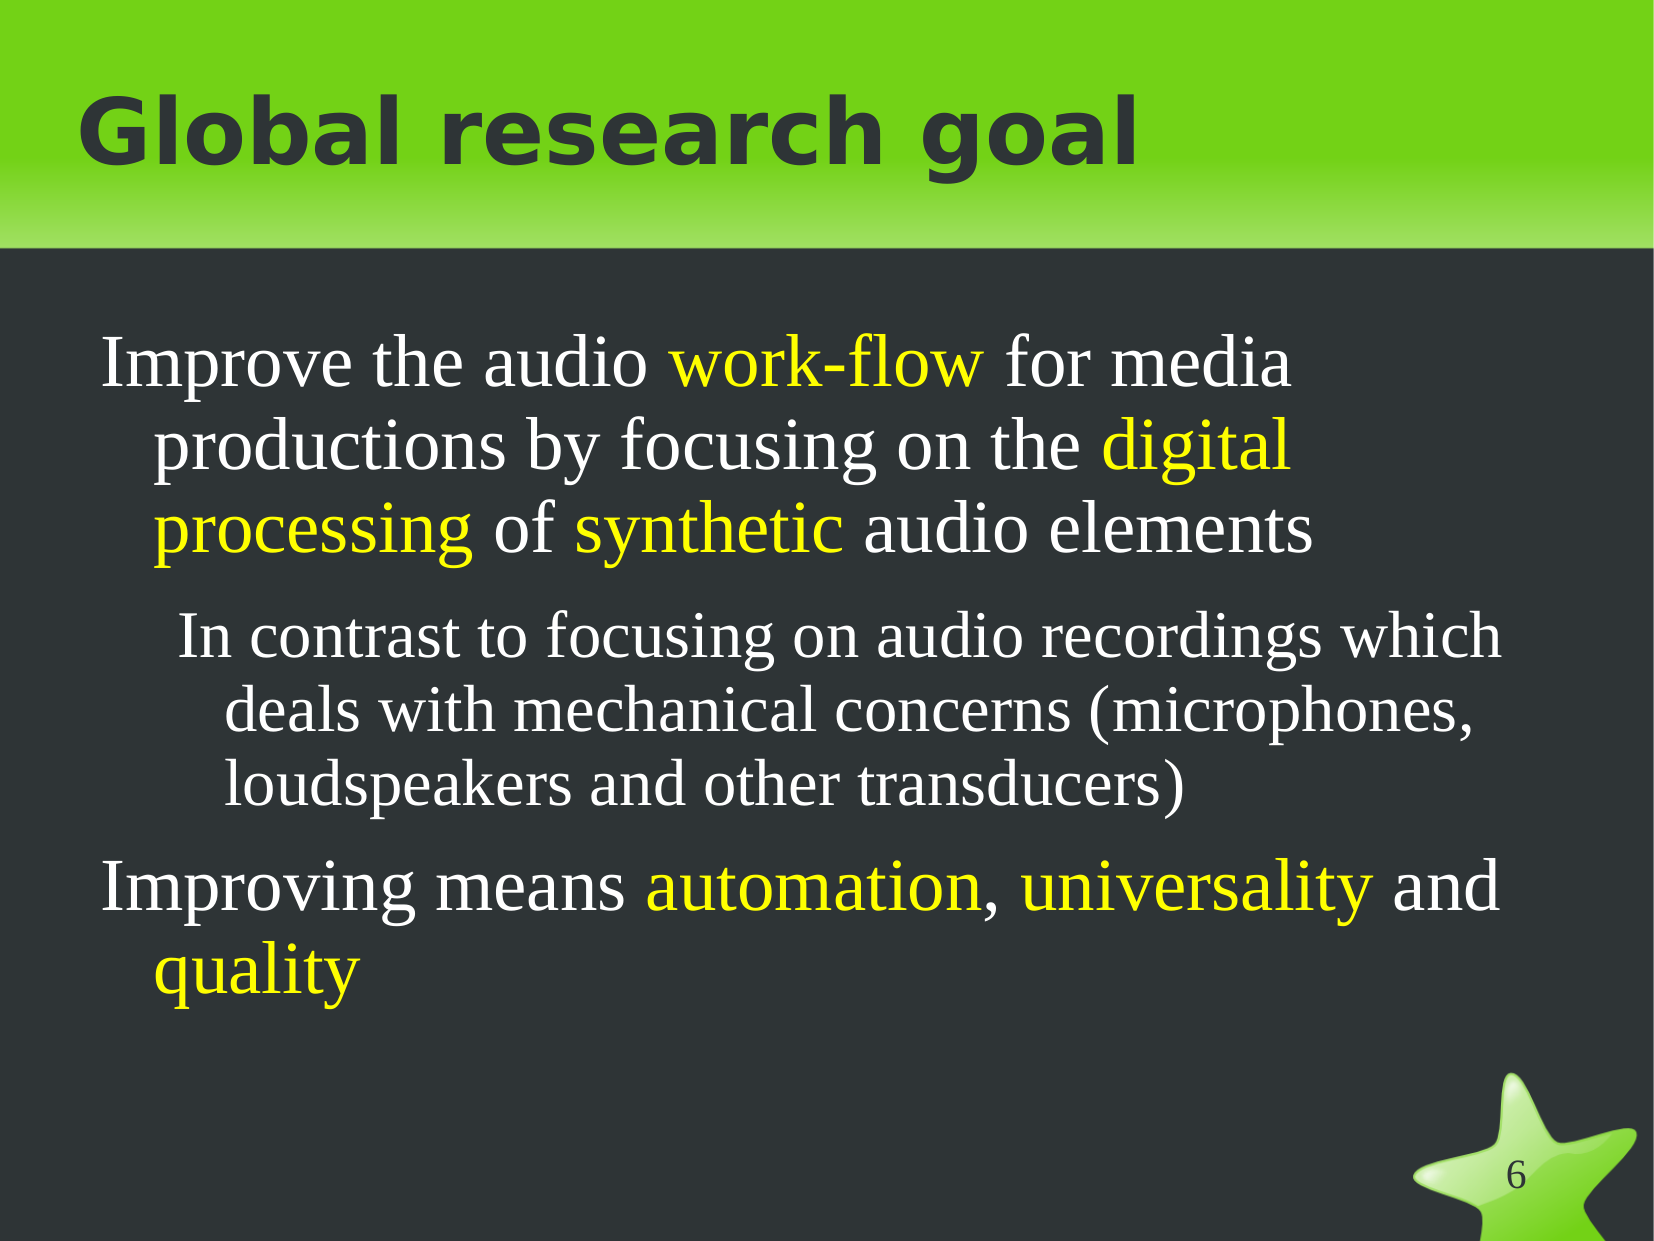

# Global research goal
Improve the audio work-flow for media productions by focusing on the digital processing of synthetic audio elements
In contrast to focusing on audio recordings which deals with mechanical concerns (microphones, loudspeakers and other transducers)
Improving means automation, universality and quality
6